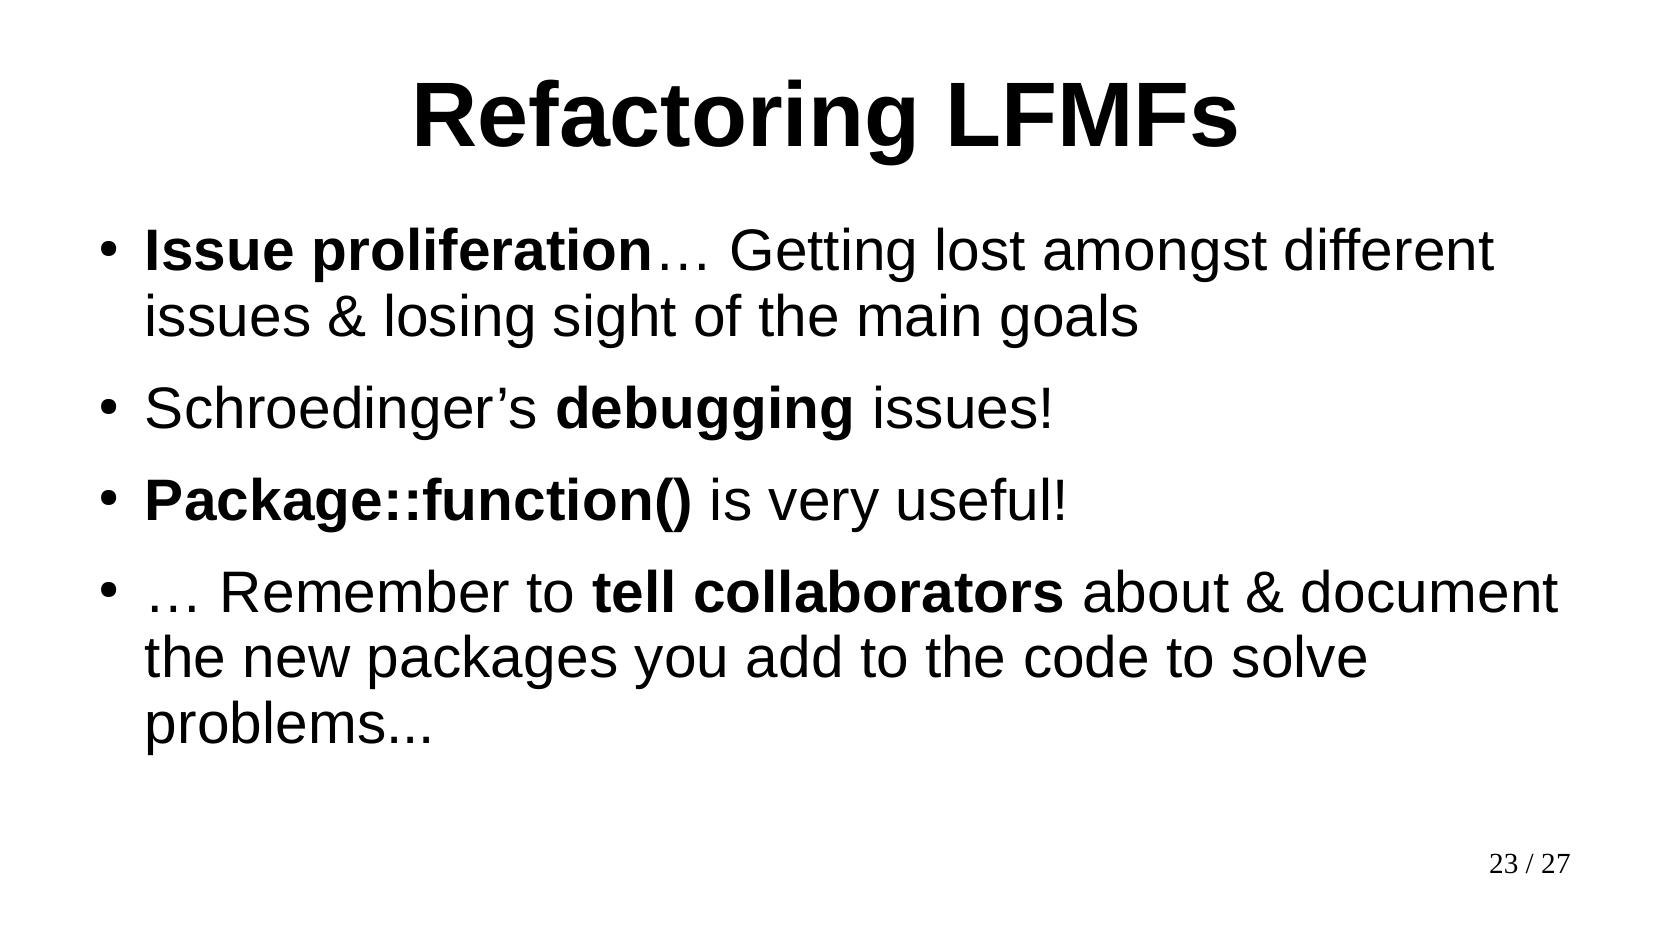

# Refactoring LFMFs
Issue proliferation… Getting lost amongst different issues & losing sight of the main goals
Schroedinger’s debugging issues!
Package::function() is very useful!
… Remember to tell collaborators about & document the new packages you add to the code to solve problems...
23